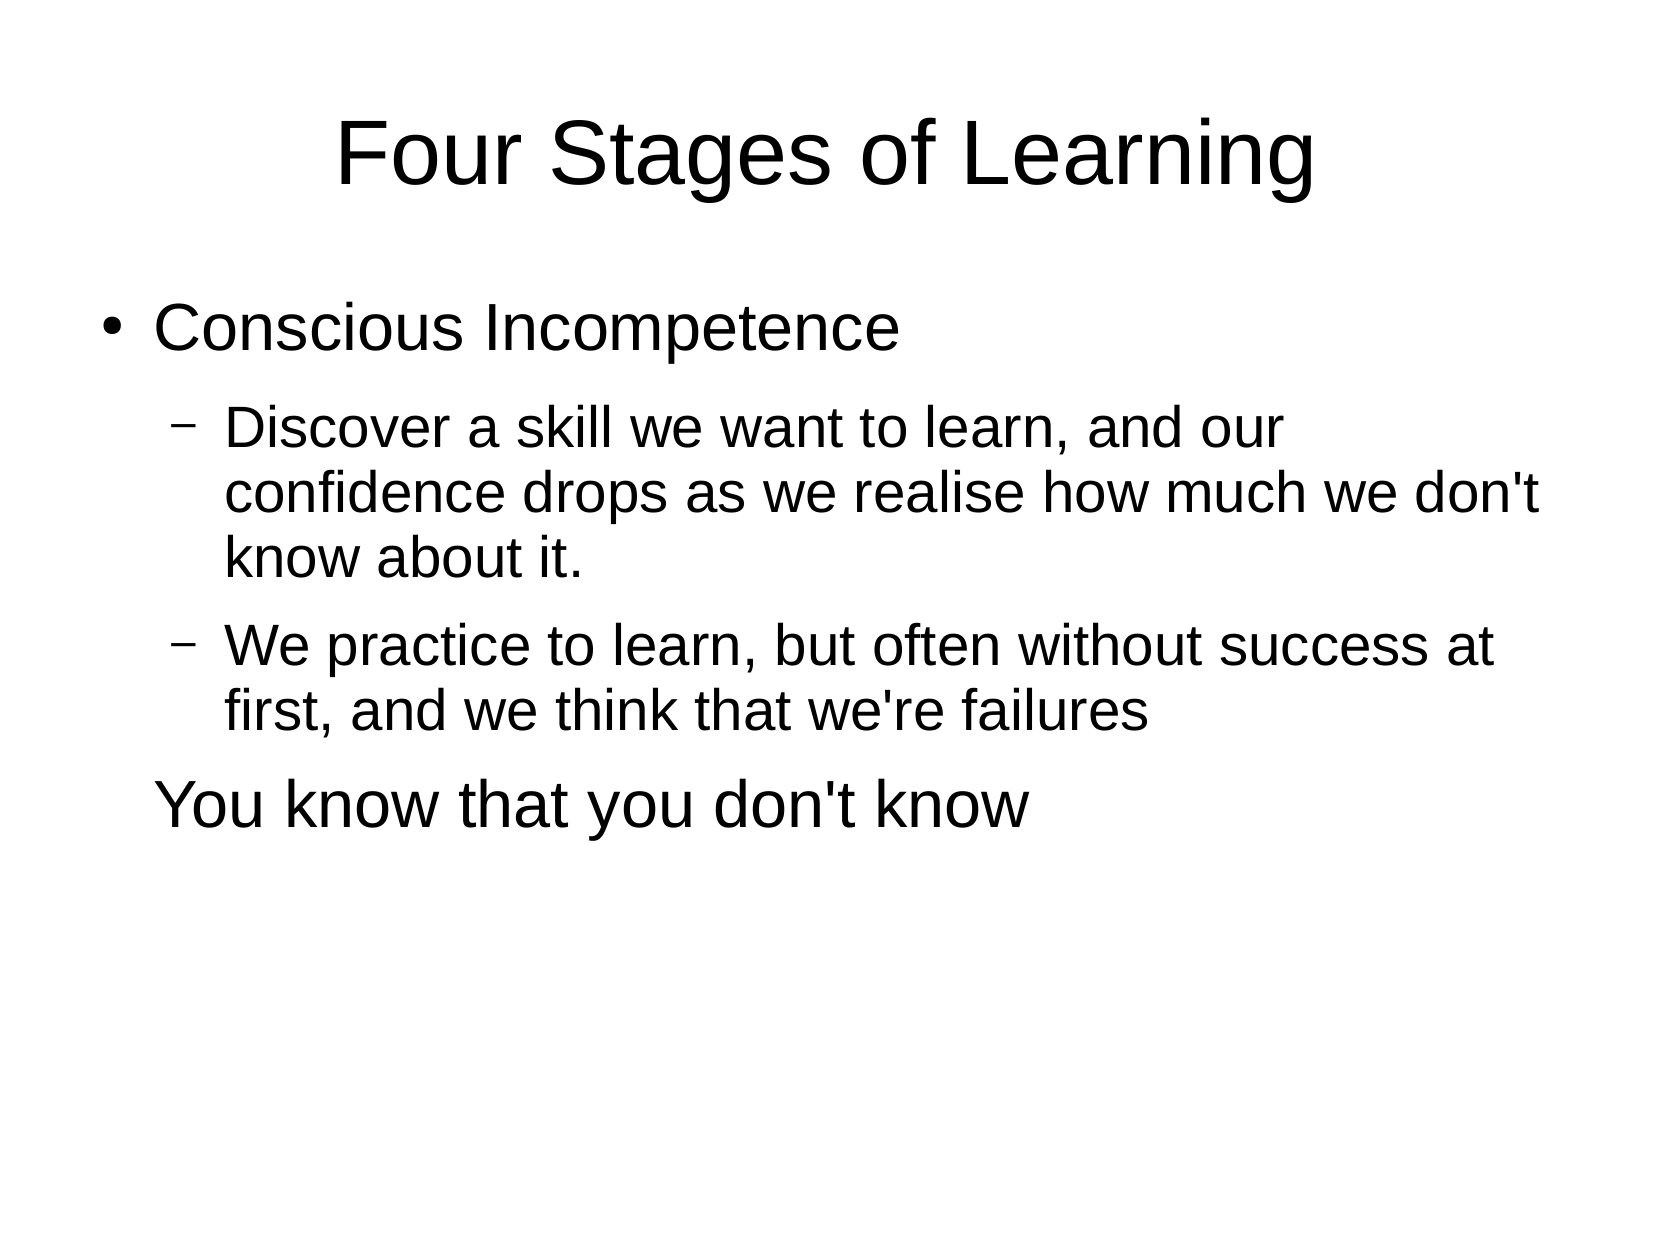

# Four Stages of Learning
Conscious Incompetence
Discover a skill we want to learn, and our confidence drops as we realise how much we don't know about it.
We practice to learn, but often without success at first, and we think that we're failures
You know that you don't know